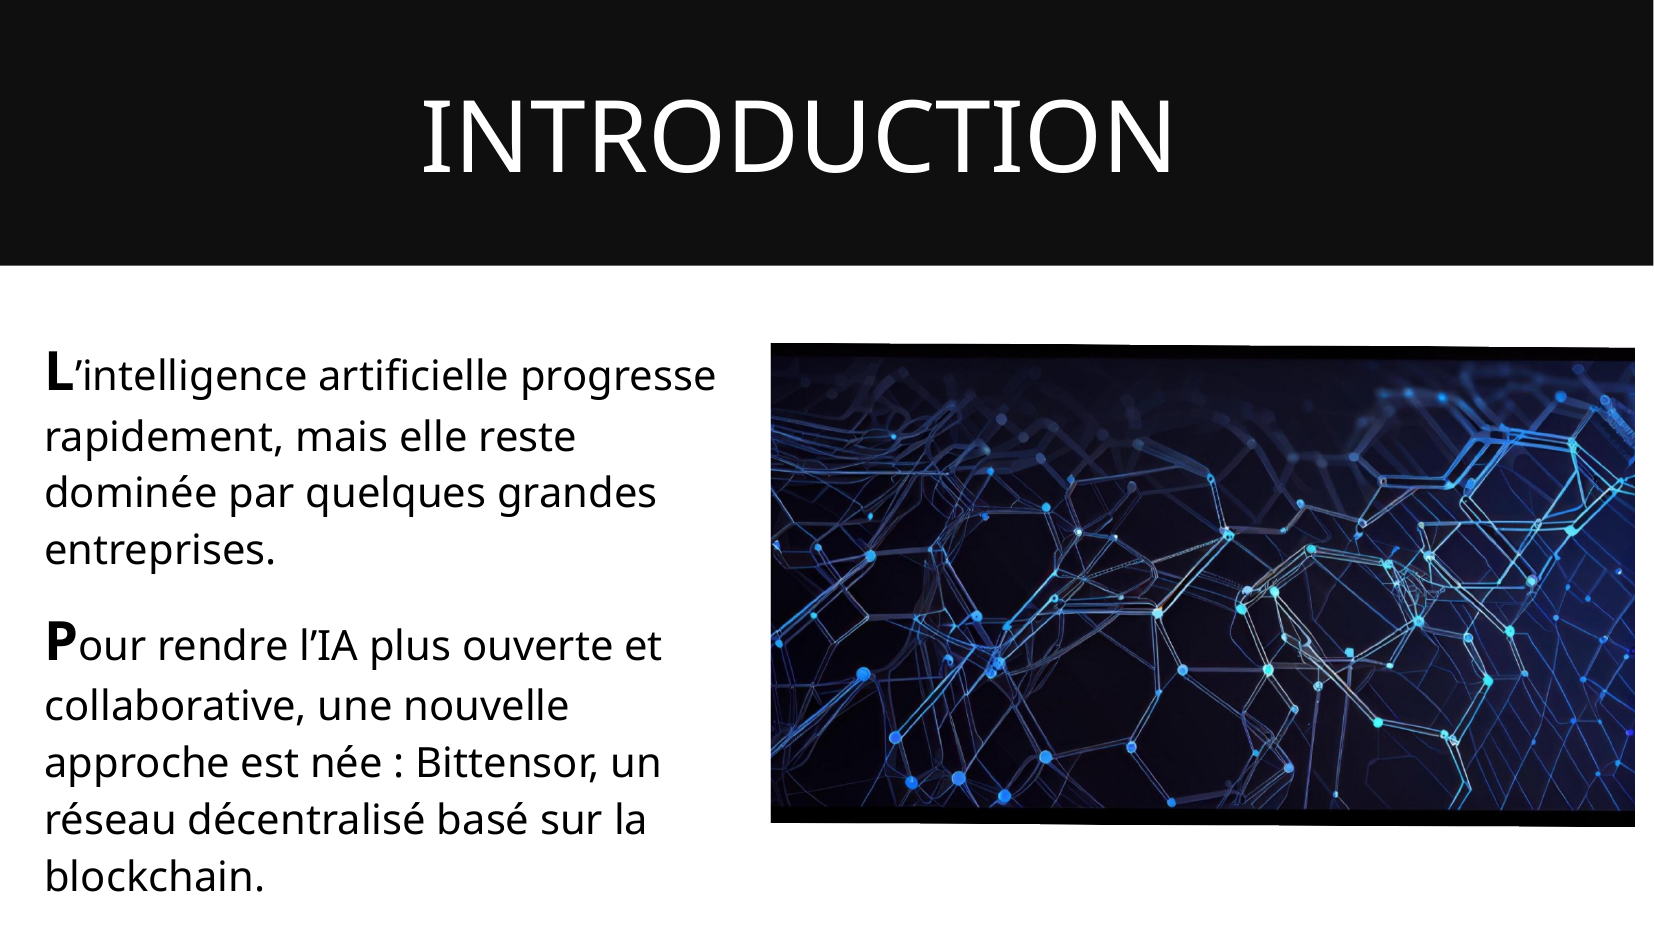

# INTRODUCTION
L’intelligence artificielle progresse rapidement, mais elle reste dominée par quelques grandes entreprises.
Pour rendre l’IA plus ouverte et collaborative, une nouvelle approche est née : Bittensor, un réseau décentralisé basé sur la blockchain.